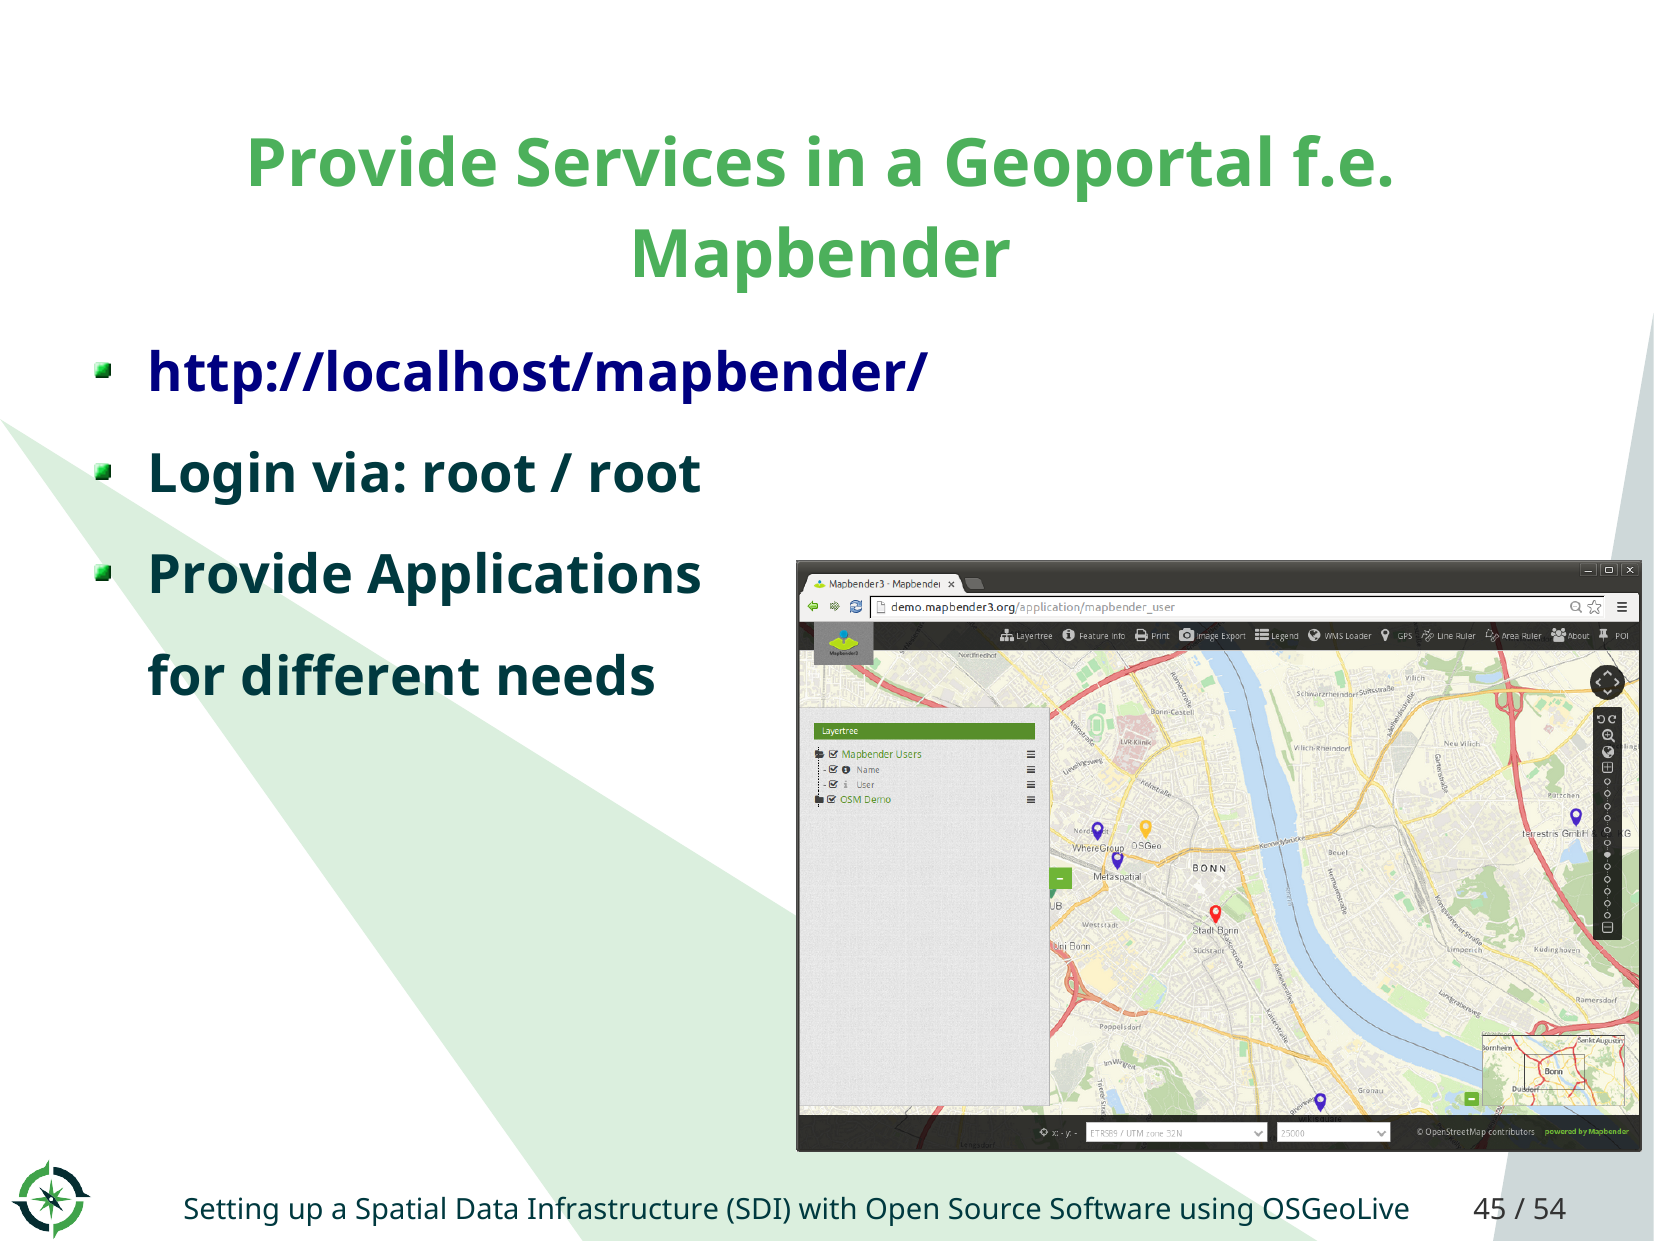

# Provide Services in a Geoportal f.e. Mapbender
http://localhost/mapbender/
Login via: root / root
Provide Applications
for different needs